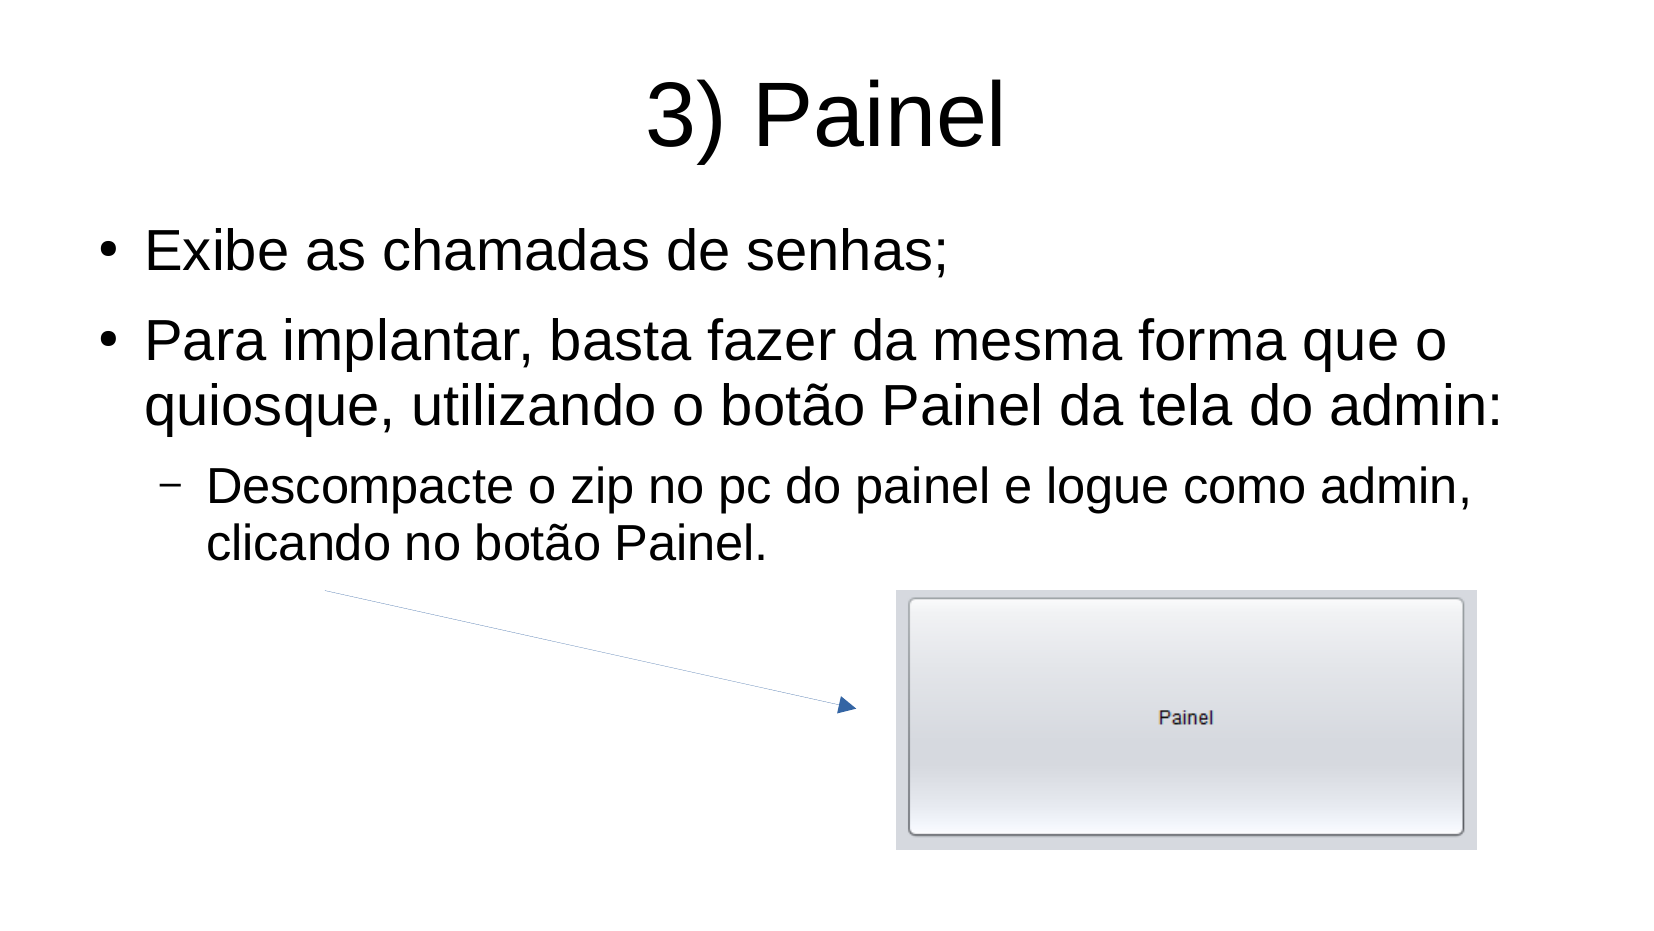

# 3) Painel
Exibe as chamadas de senhas;
Para implantar, basta fazer da mesma forma que o quiosque, utilizando o botão Painel da tela do admin:
Descompacte o zip no pc do painel e logue como admin, clicando no botão Painel.